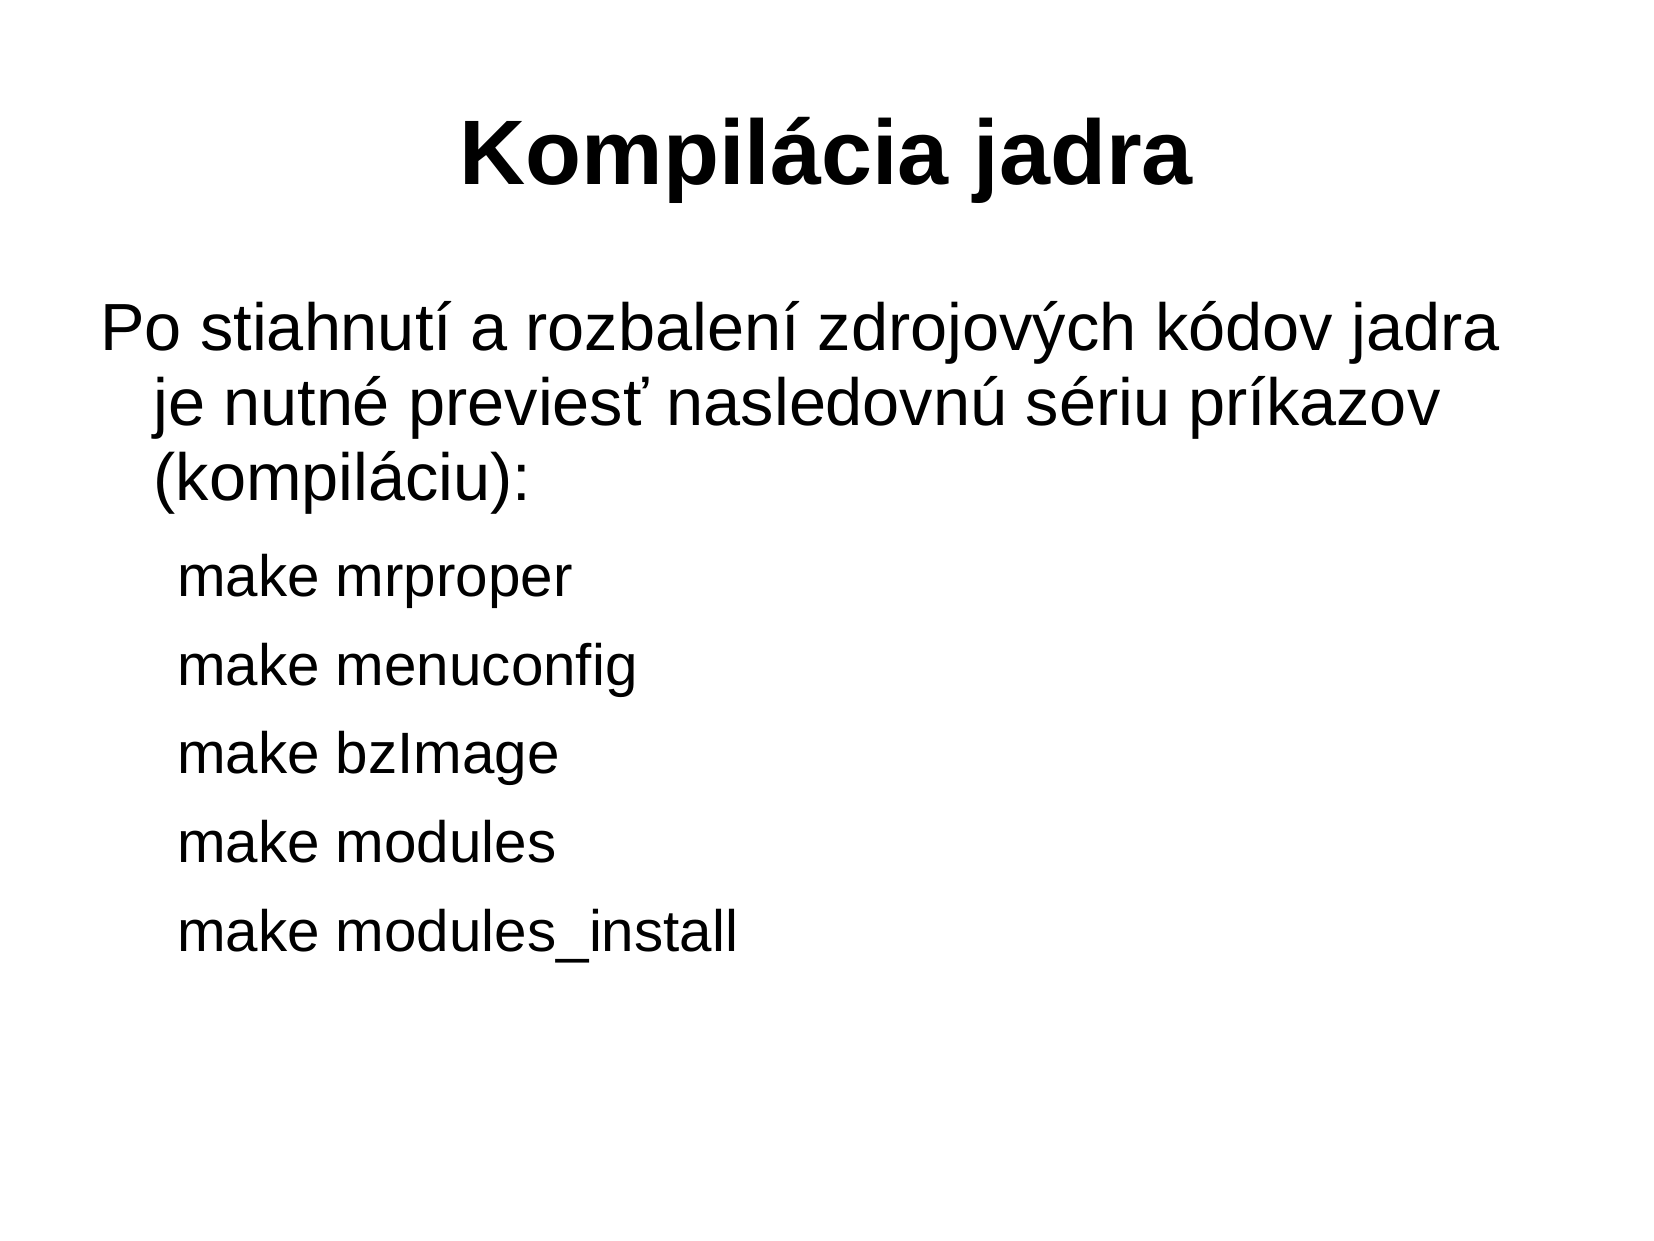

# Kompilácia jadra
Po stiahnutí a rozbalení zdrojových kódov jadra je nutné previesť nasledovnú sériu príkazov (kompiláciu):
make mrproper
make menuconfig
make bzImage
make modules
make modules_install